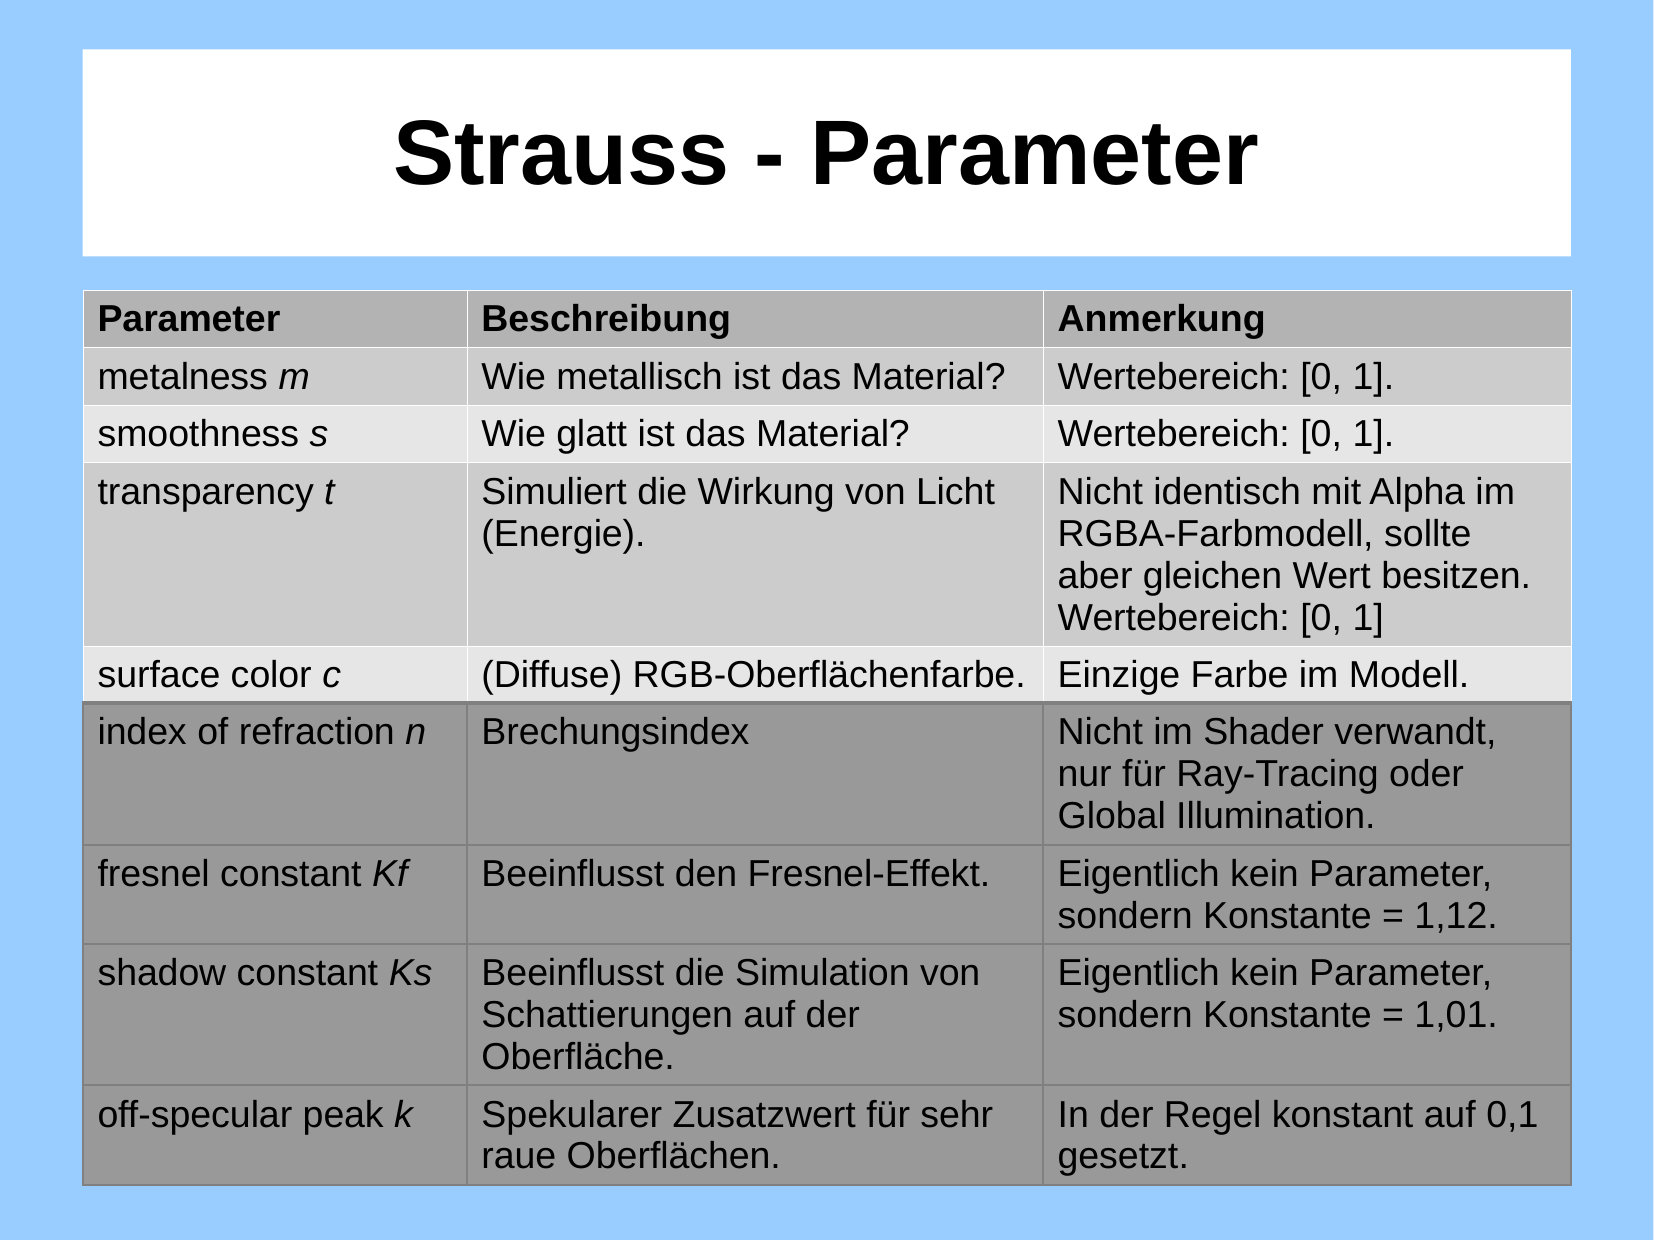

# Strauss - Parameter
| Parameter | Beschreibung | Anmerkung |
| --- | --- | --- |
| metalness m | Wie metallisch ist das Material? | Wertebereich: [0, 1]. |
| smoothness s | Wie glatt ist das Material? | Wertebereich: [0, 1]. |
| transparency t | Simuliert die Wirkung von Licht (Energie). | Nicht identisch mit Alpha im RGBA-Farbmodell, sollte aber gleichen Wert besitzen. Wertebereich: [0, 1] |
| surface color c | (Diffuse) RGB-Oberflächenfarbe. | Einzige Farbe im Modell. |
| index of refraction n | Brechungsindex | Nicht im Shader verwandt, nur für Ray-Tracing oder Global Illumination. |
| fresnel constant Kf | Beeinflusst den Fresnel-Effekt. | Eigentlich kein Parameter, sondern Konstante = 1,12. |
| shadow constant Ks | Beeinflusst die Simulation von Schattierungen auf der Oberfläche. | Eigentlich kein Parameter, sondern Konstante = 1,01. |
| off-specular peak k | Spekularer Zusatzwert für sehr raue Oberflächen. | In der Regel konstant auf 0,1 gesetzt. |